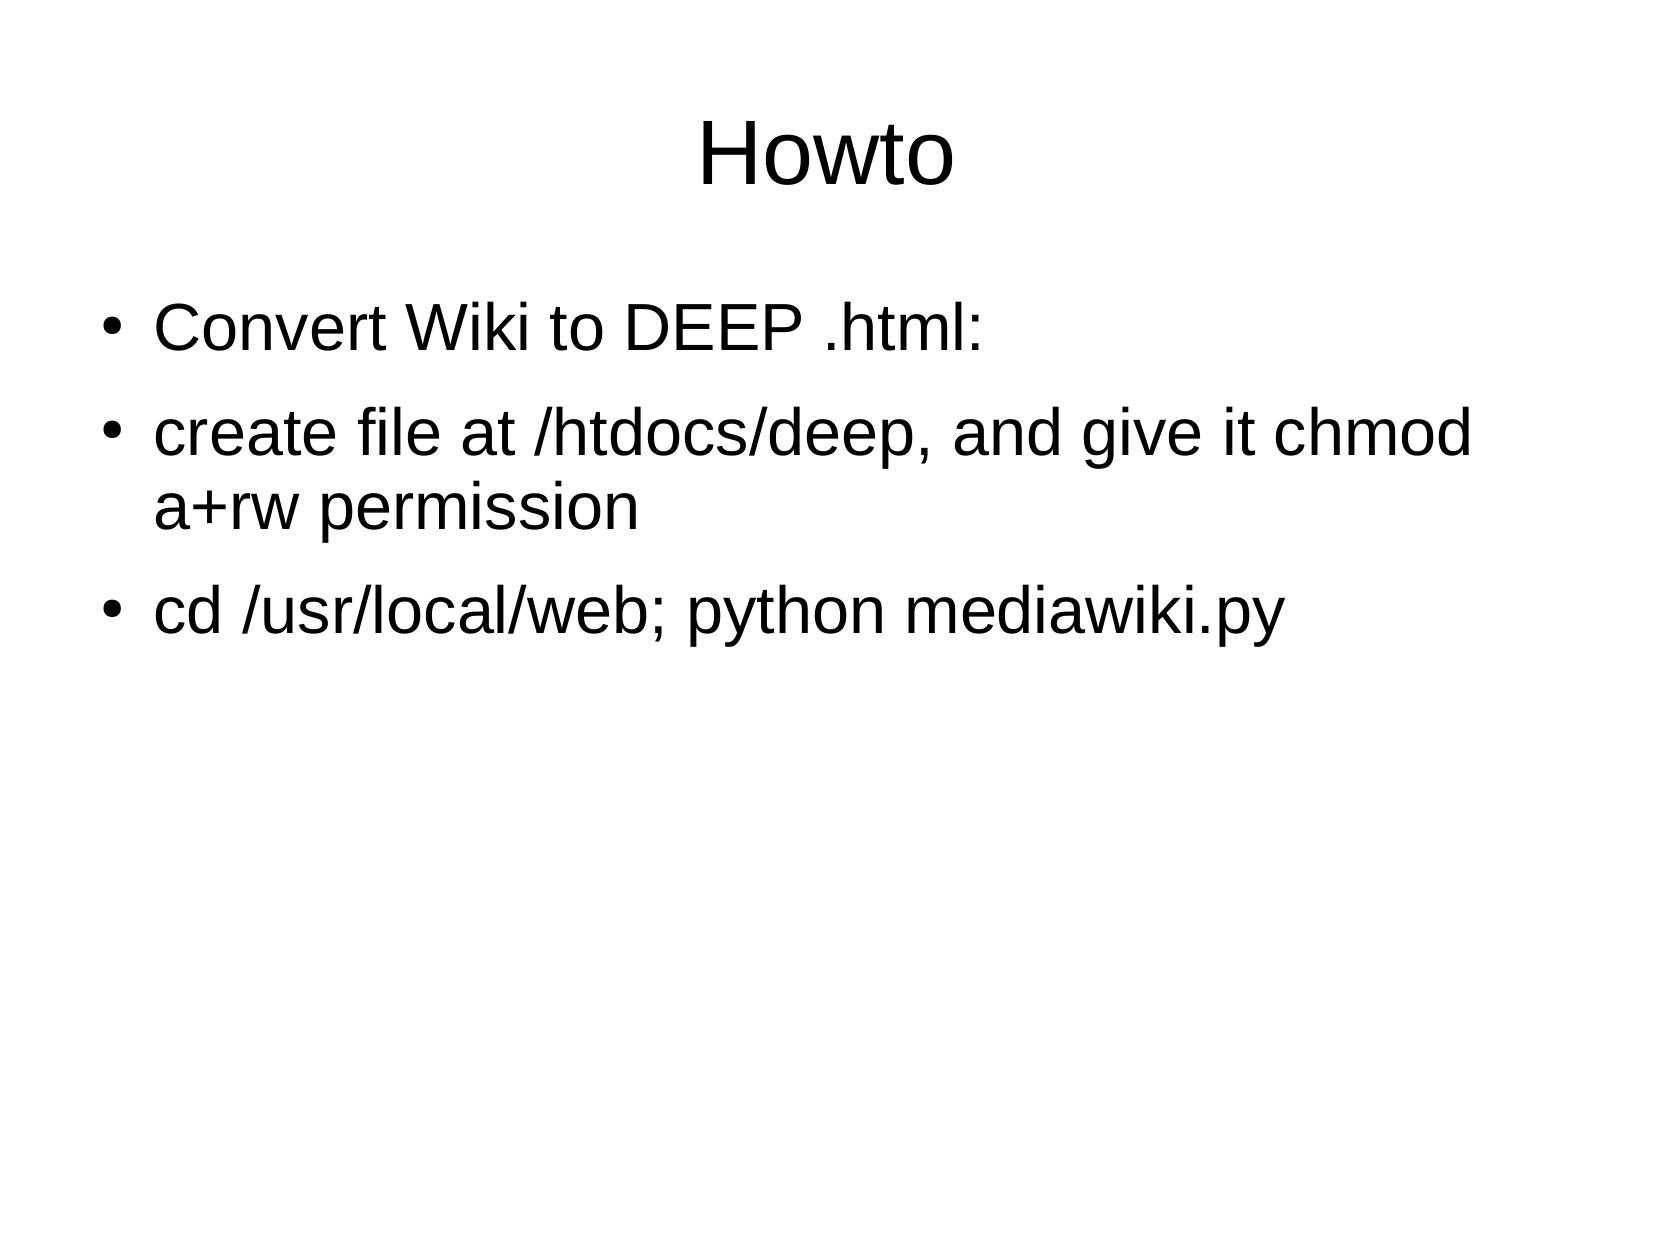

# Howto
Convert Wiki to DEEP .html:
create file at /htdocs/deep, and give it chmod a+rw permission
cd /usr/local/web; python mediawiki.py